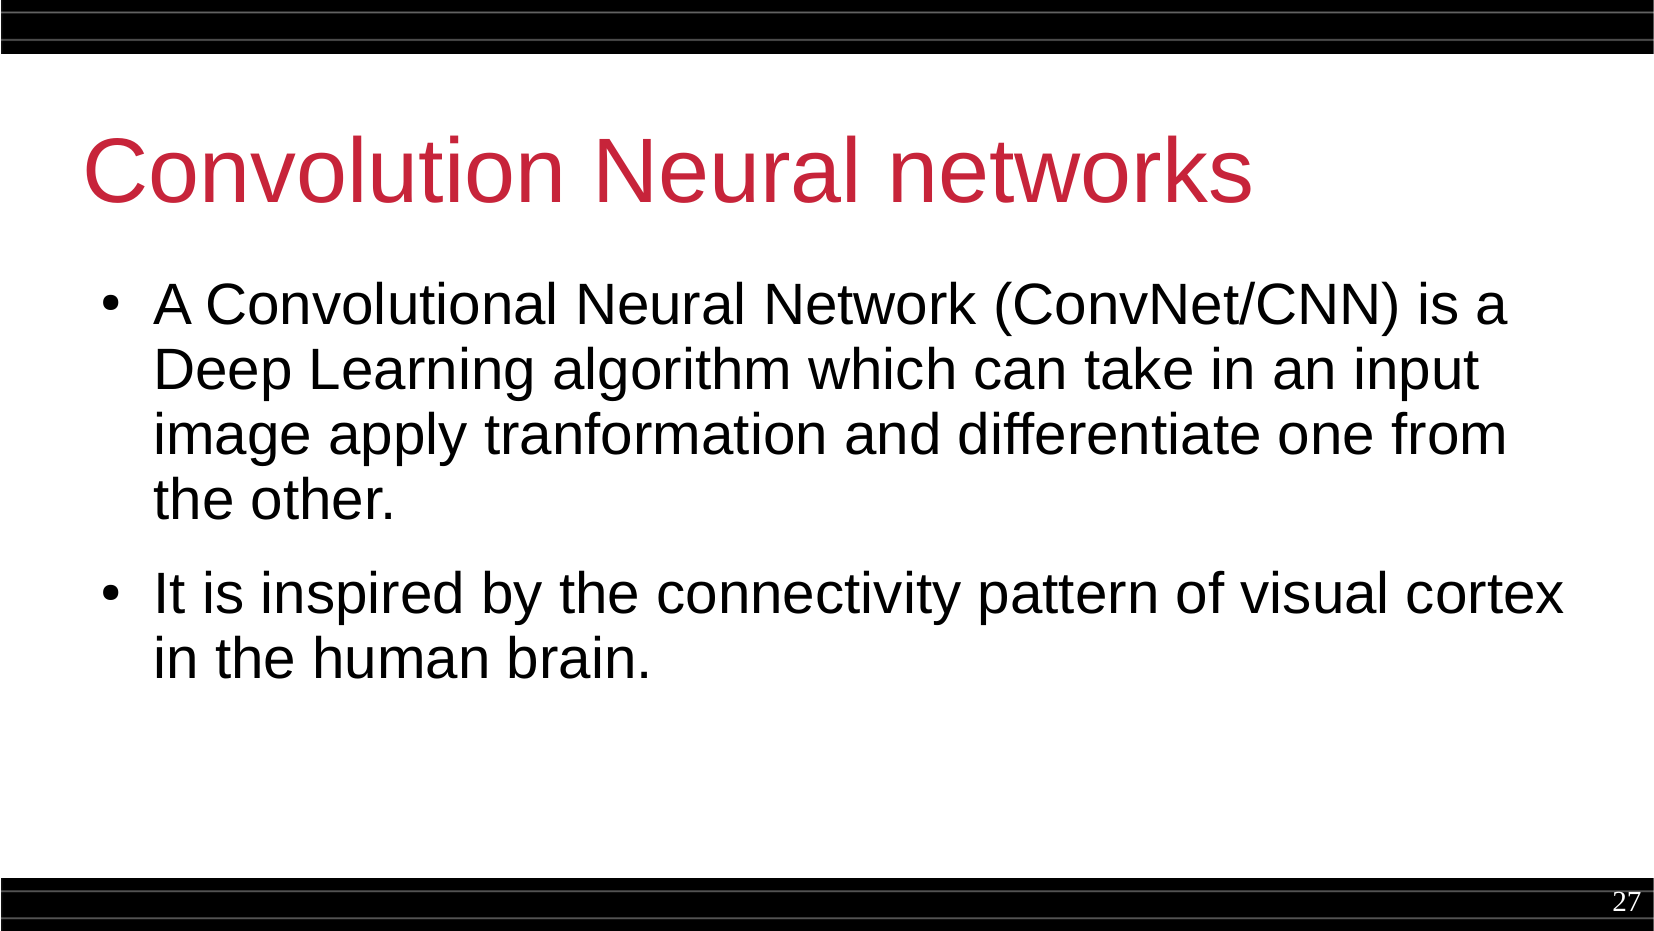

# Convolution Neural networks
A Convolutional Neural Network (ConvNet/CNN) is a Deep Learning algorithm which can take in an input image apply tranformation and differentiate one from the other.
It is inspired by the connectivity pattern of visual cortex in the human brain.